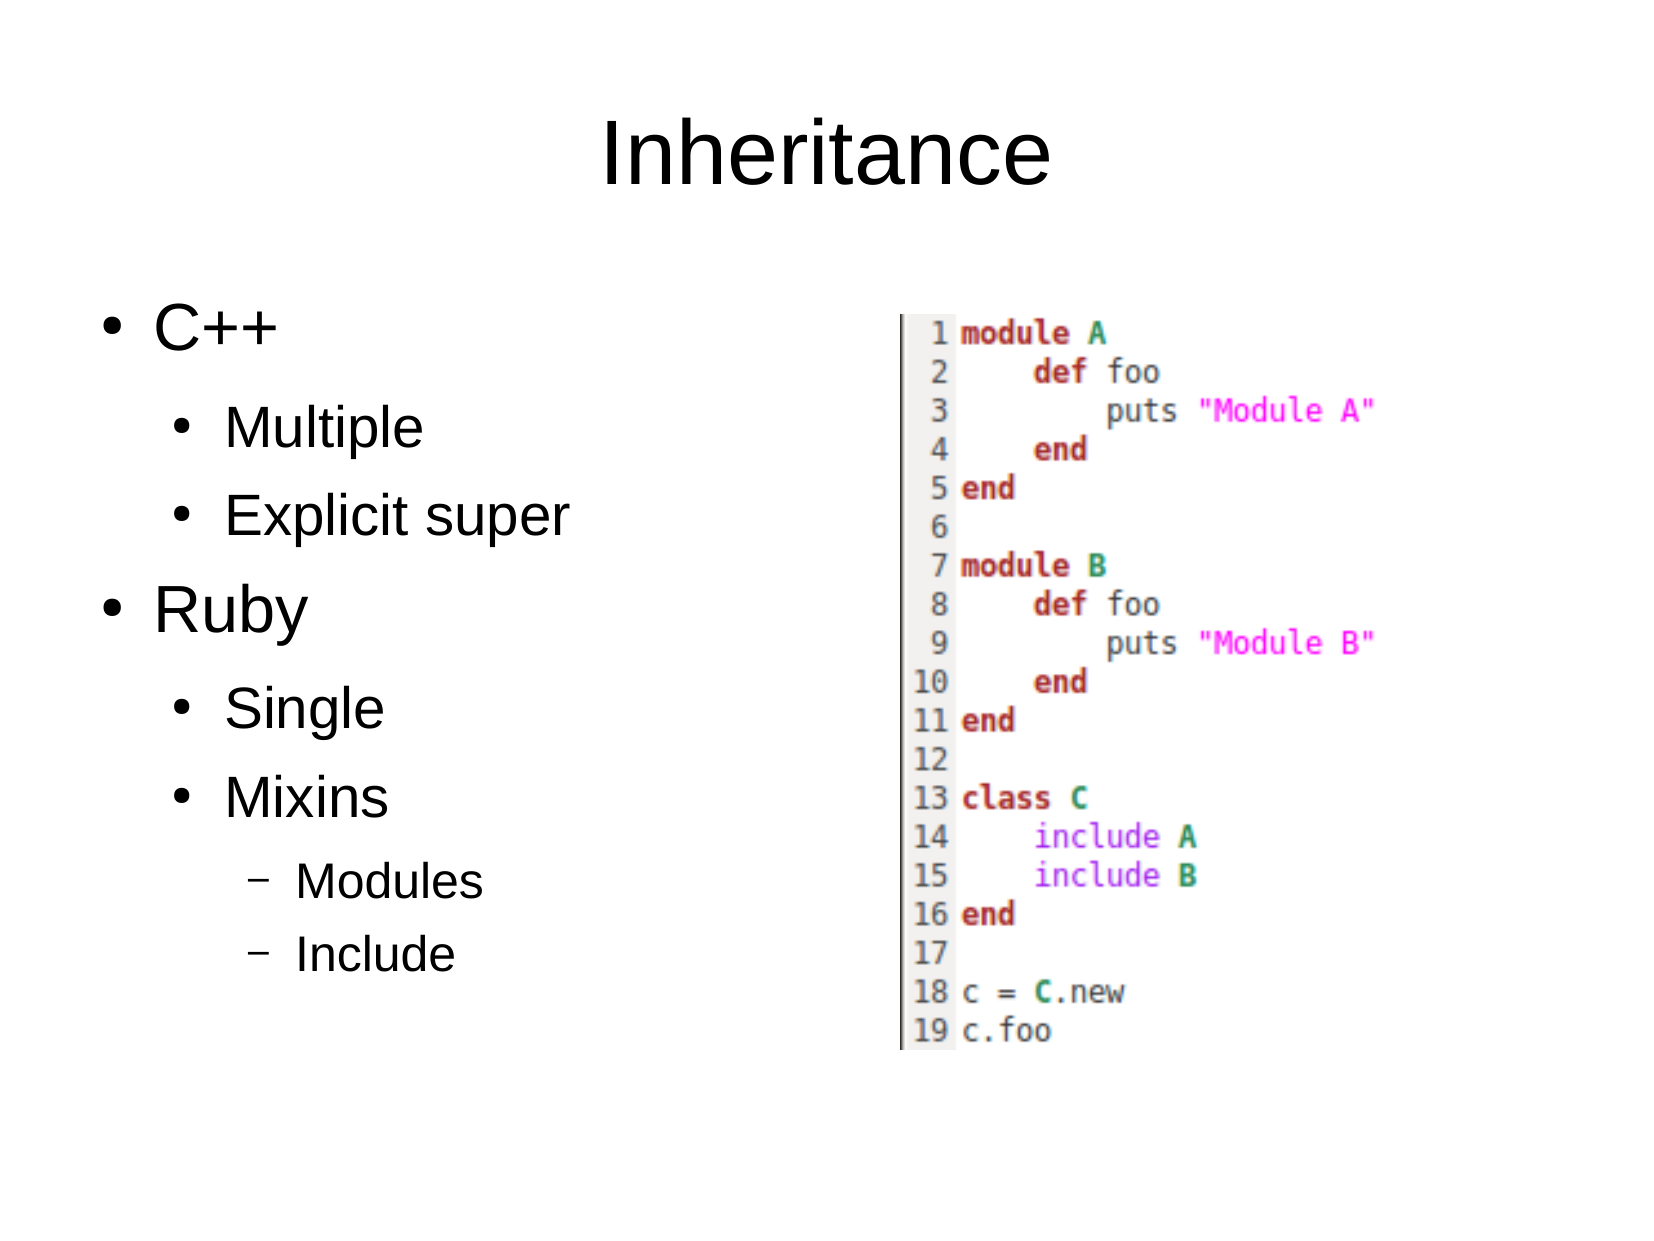

# Inheritance
C++
Multiple
Explicit super
Ruby
Single
Mixins
Modules
Include